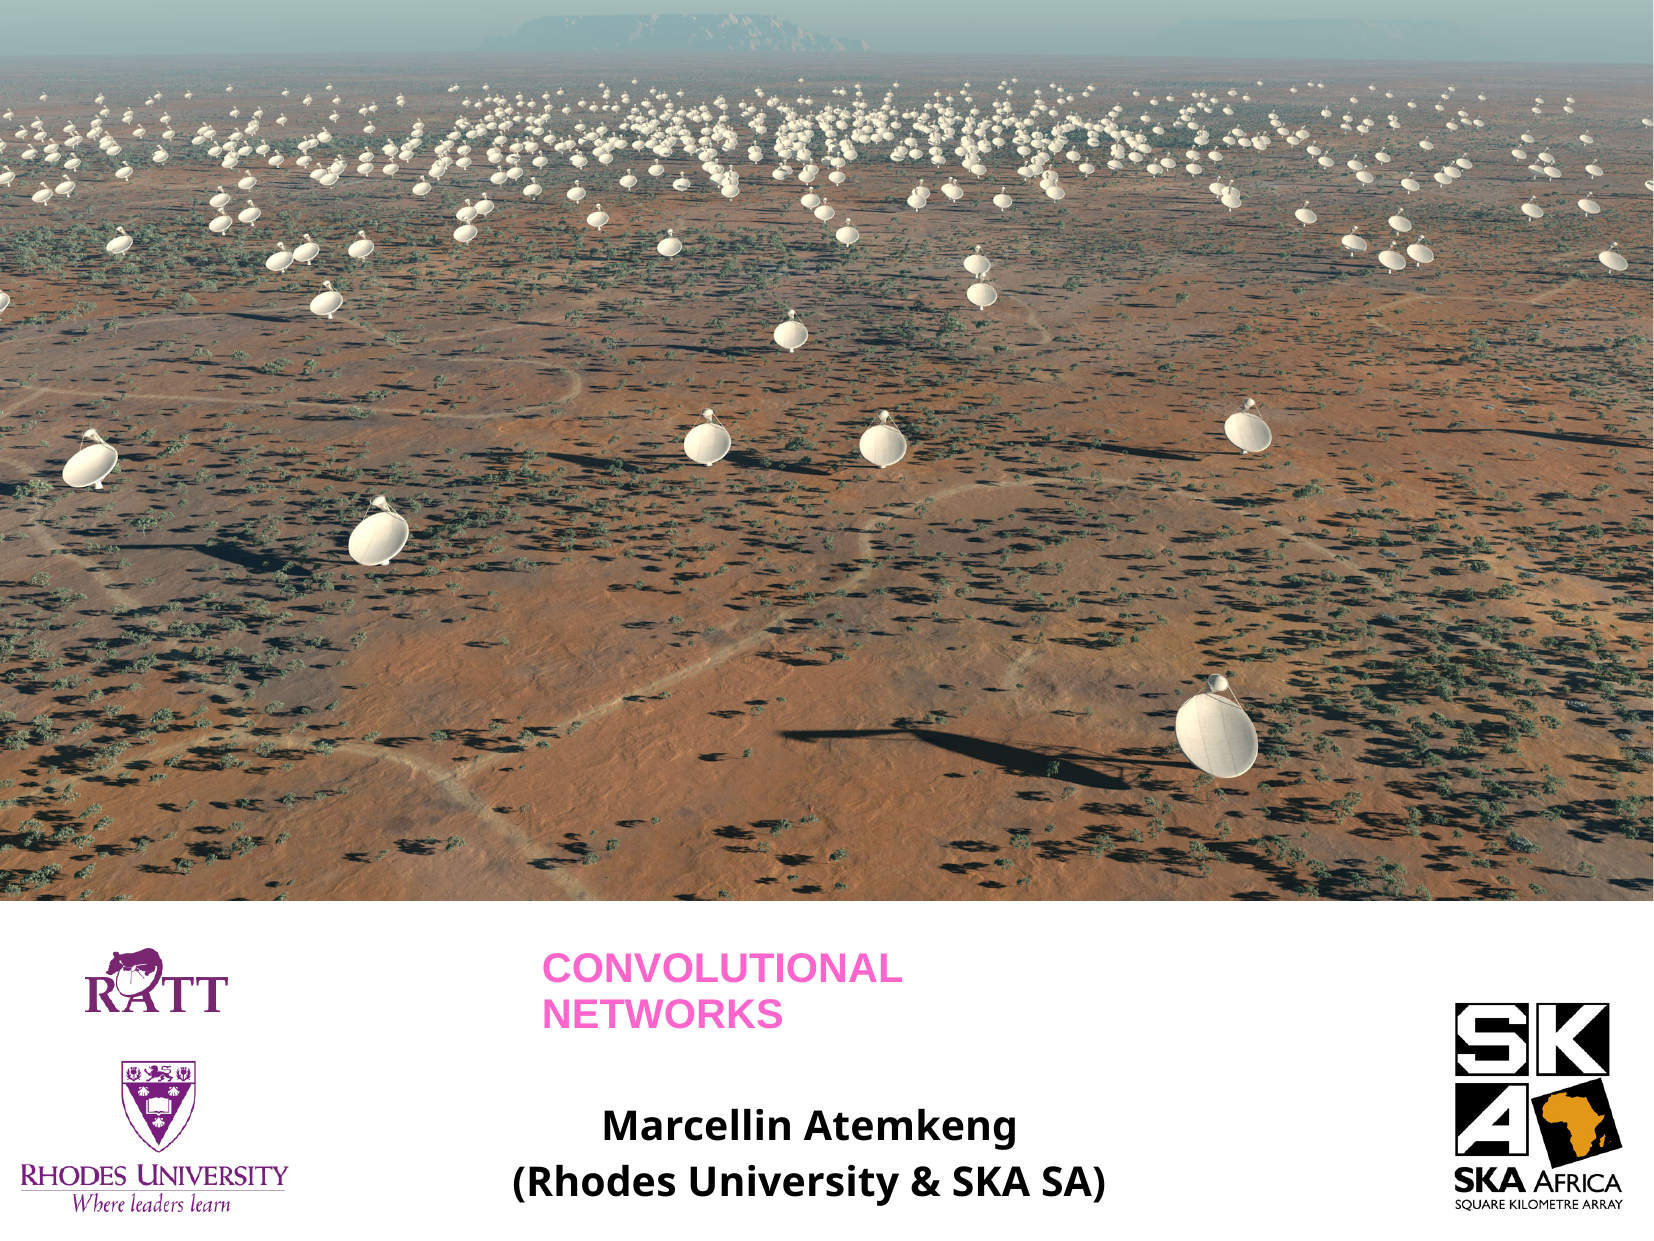

CONVOLUTIONAL NETWORKS
# Marcellin Atemkeng (Rhodes University & SKA SA)